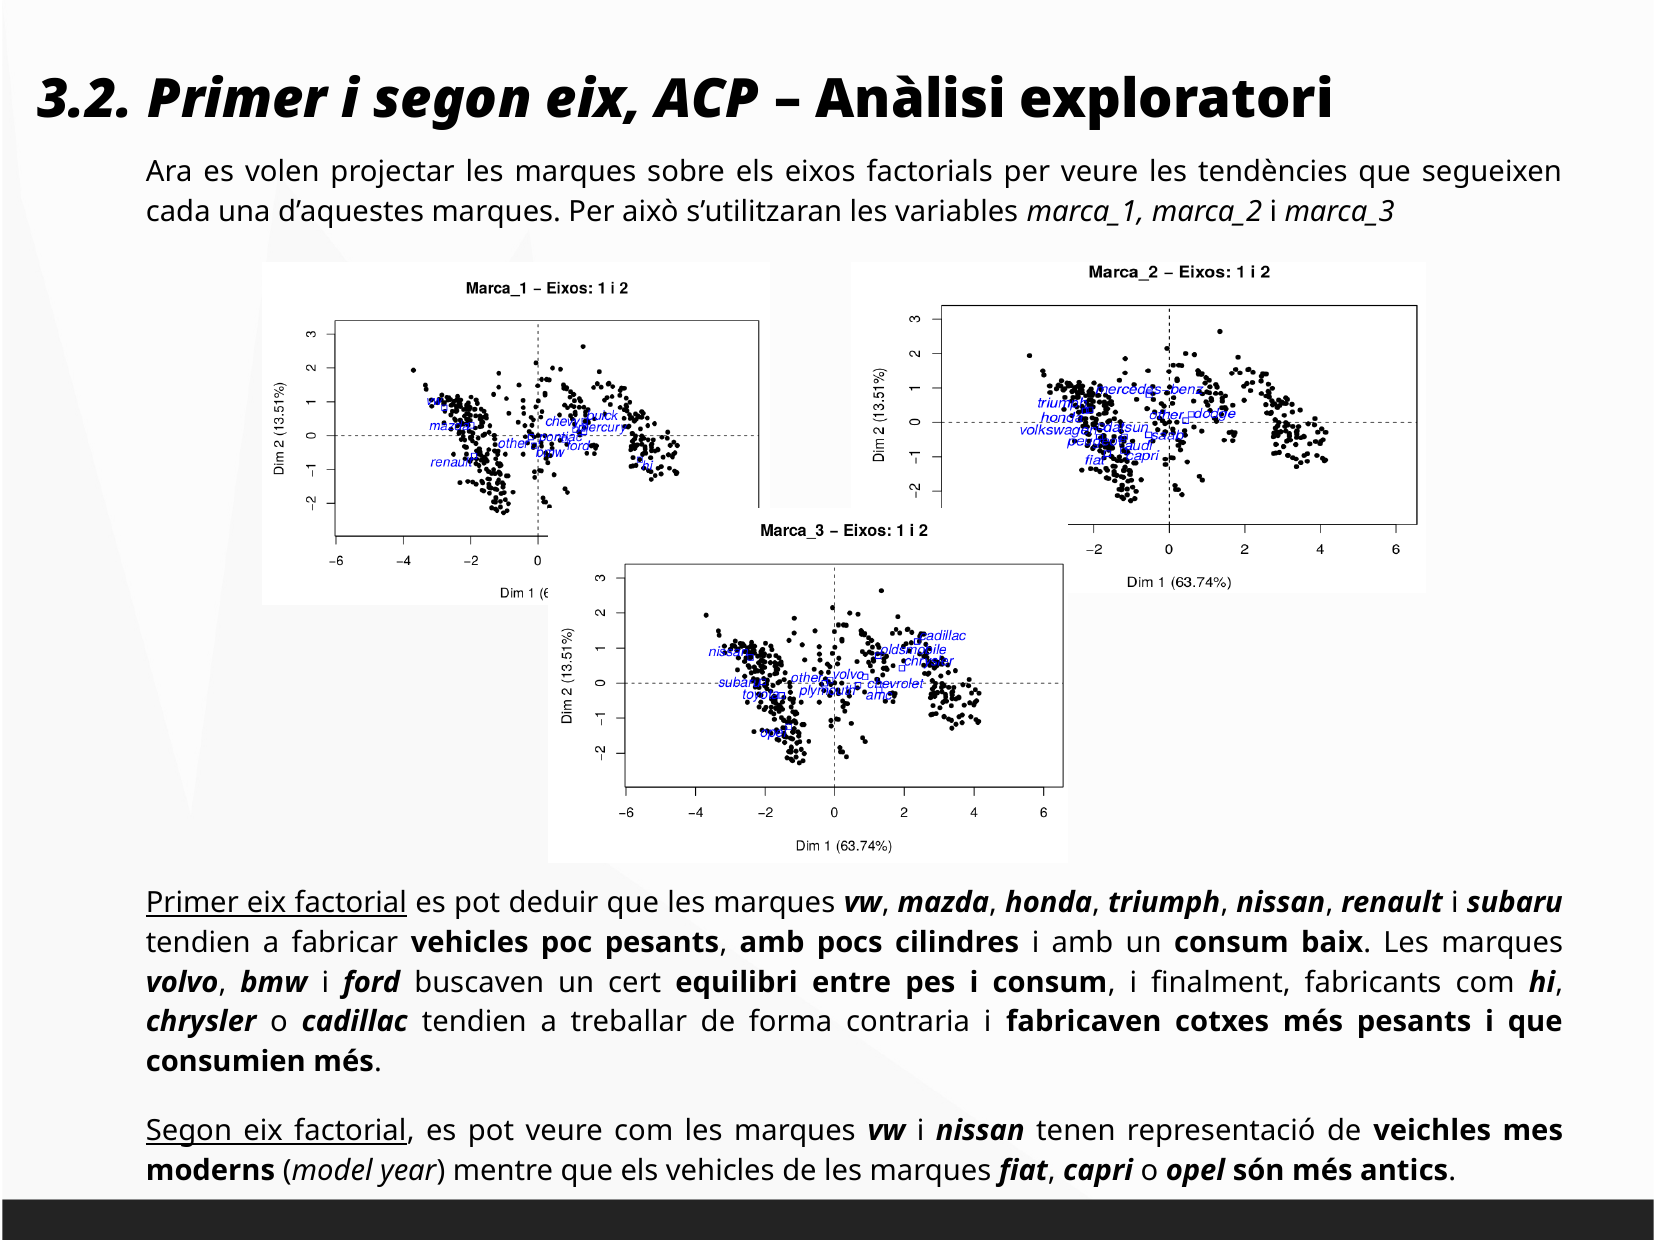

3.2. Primer i segon eix, ACP – Anàlisi exploratori
# Ara es volen projectar les marques sobre els eixos factorials per veure les tendències que segueixen cada una d’aquestes marques. Per això s’utilitzaran les variables marca_1, marca_2 i marca_3
Primer eix factorial es pot deduir que les marques vw, mazda, honda, triumph, nissan, renault i subaru tendien a fabricar vehicles poc pesants, amb pocs cilindres i amb un consum baix. Les marques volvo, bmw i ford buscaven un cert equilibri entre pes i consum, i finalment, fabricants com hi, chrysler o cadillac tendien a treballar de forma contraria i fabricaven cotxes més pesants i que consumien més.
Segon eix factorial, es pot veure com les marques vw i nissan tenen representació de veichles mes moderns (model year) mentre que els vehicles de les marques fiat, capri o opel són més antics.